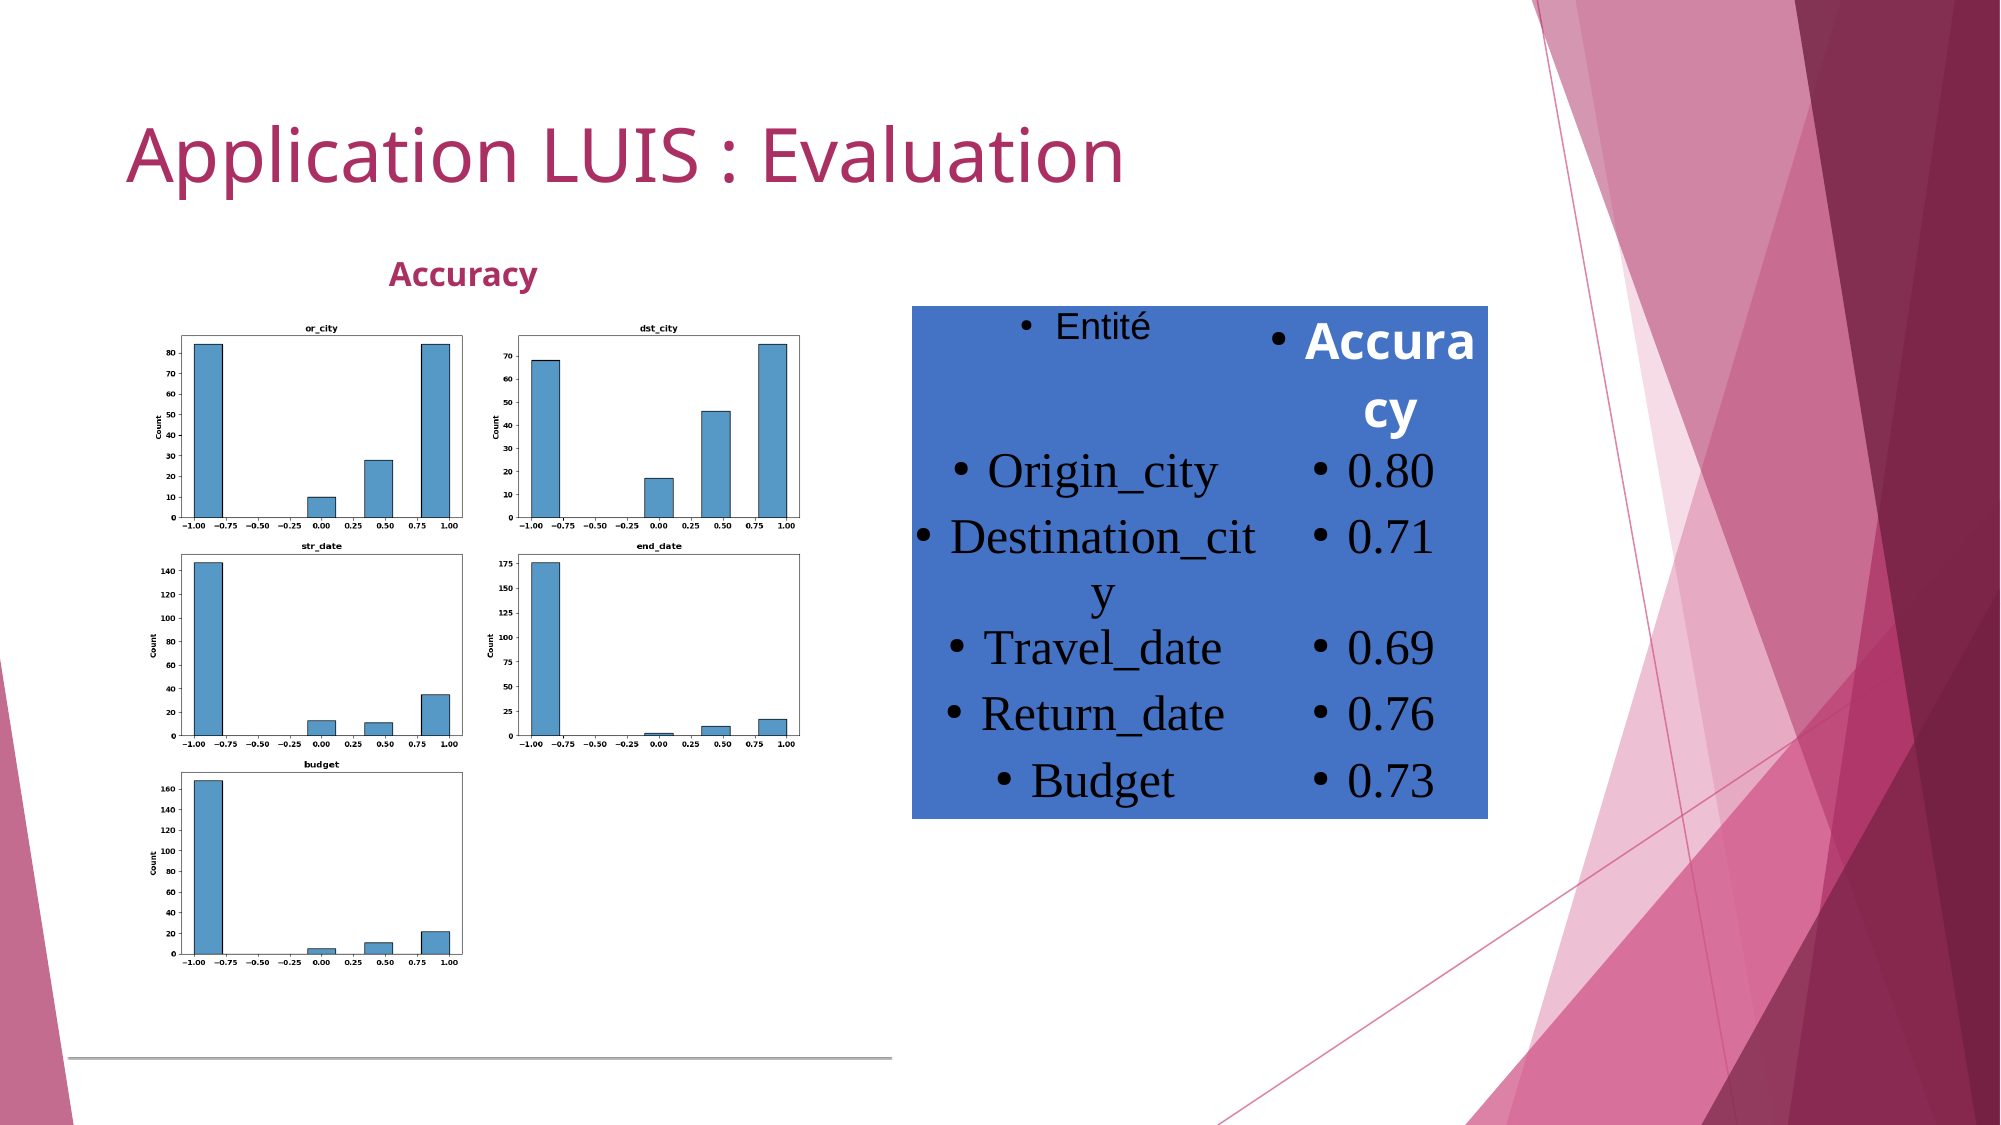

# Application LUIS : Evaluation
Accuracy
| Entité | Accuracy |
| --- | --- |
| Origin\_city | 0.80 |
| Destination\_city | 0.71 |
| Travel\_date | 0.69 |
| Return\_date | 0.76 |
| Budget | 0.73 |